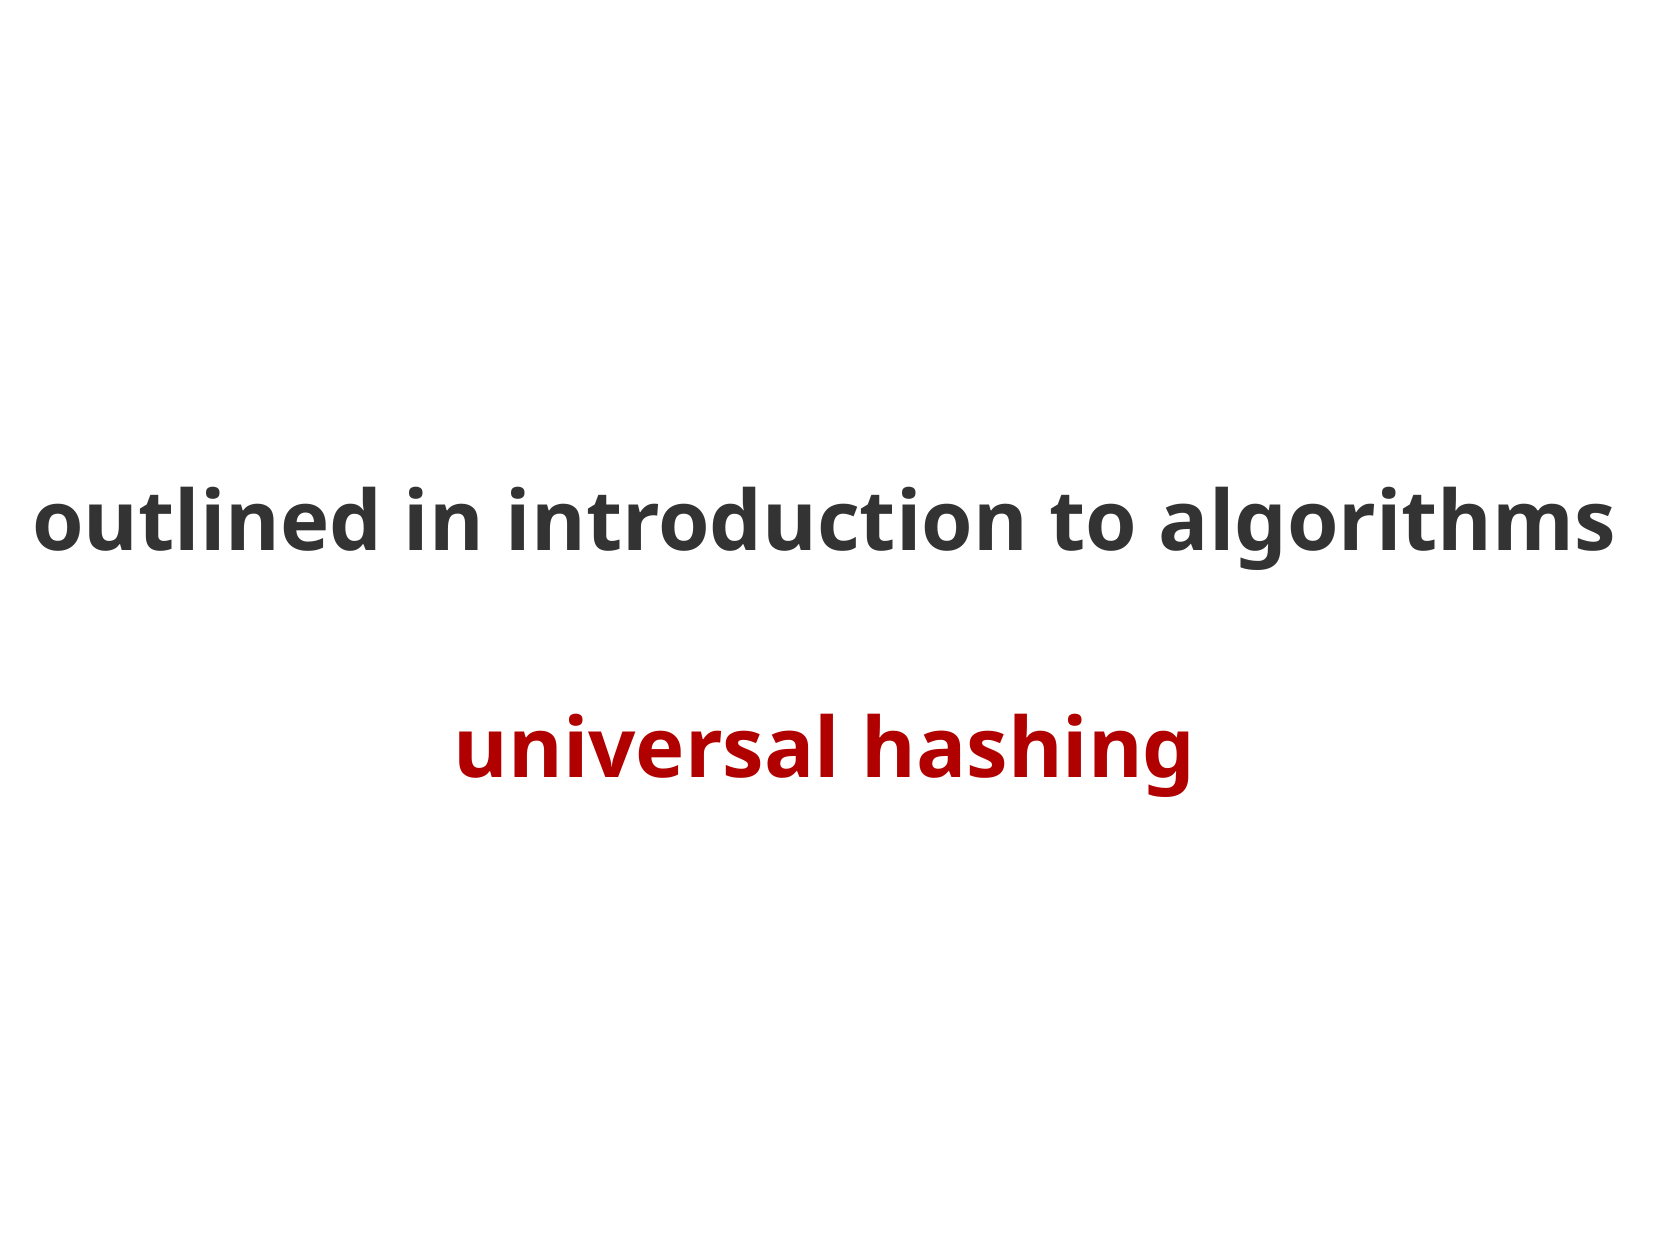

#
outlined in introduction to algorithms
universal hashing